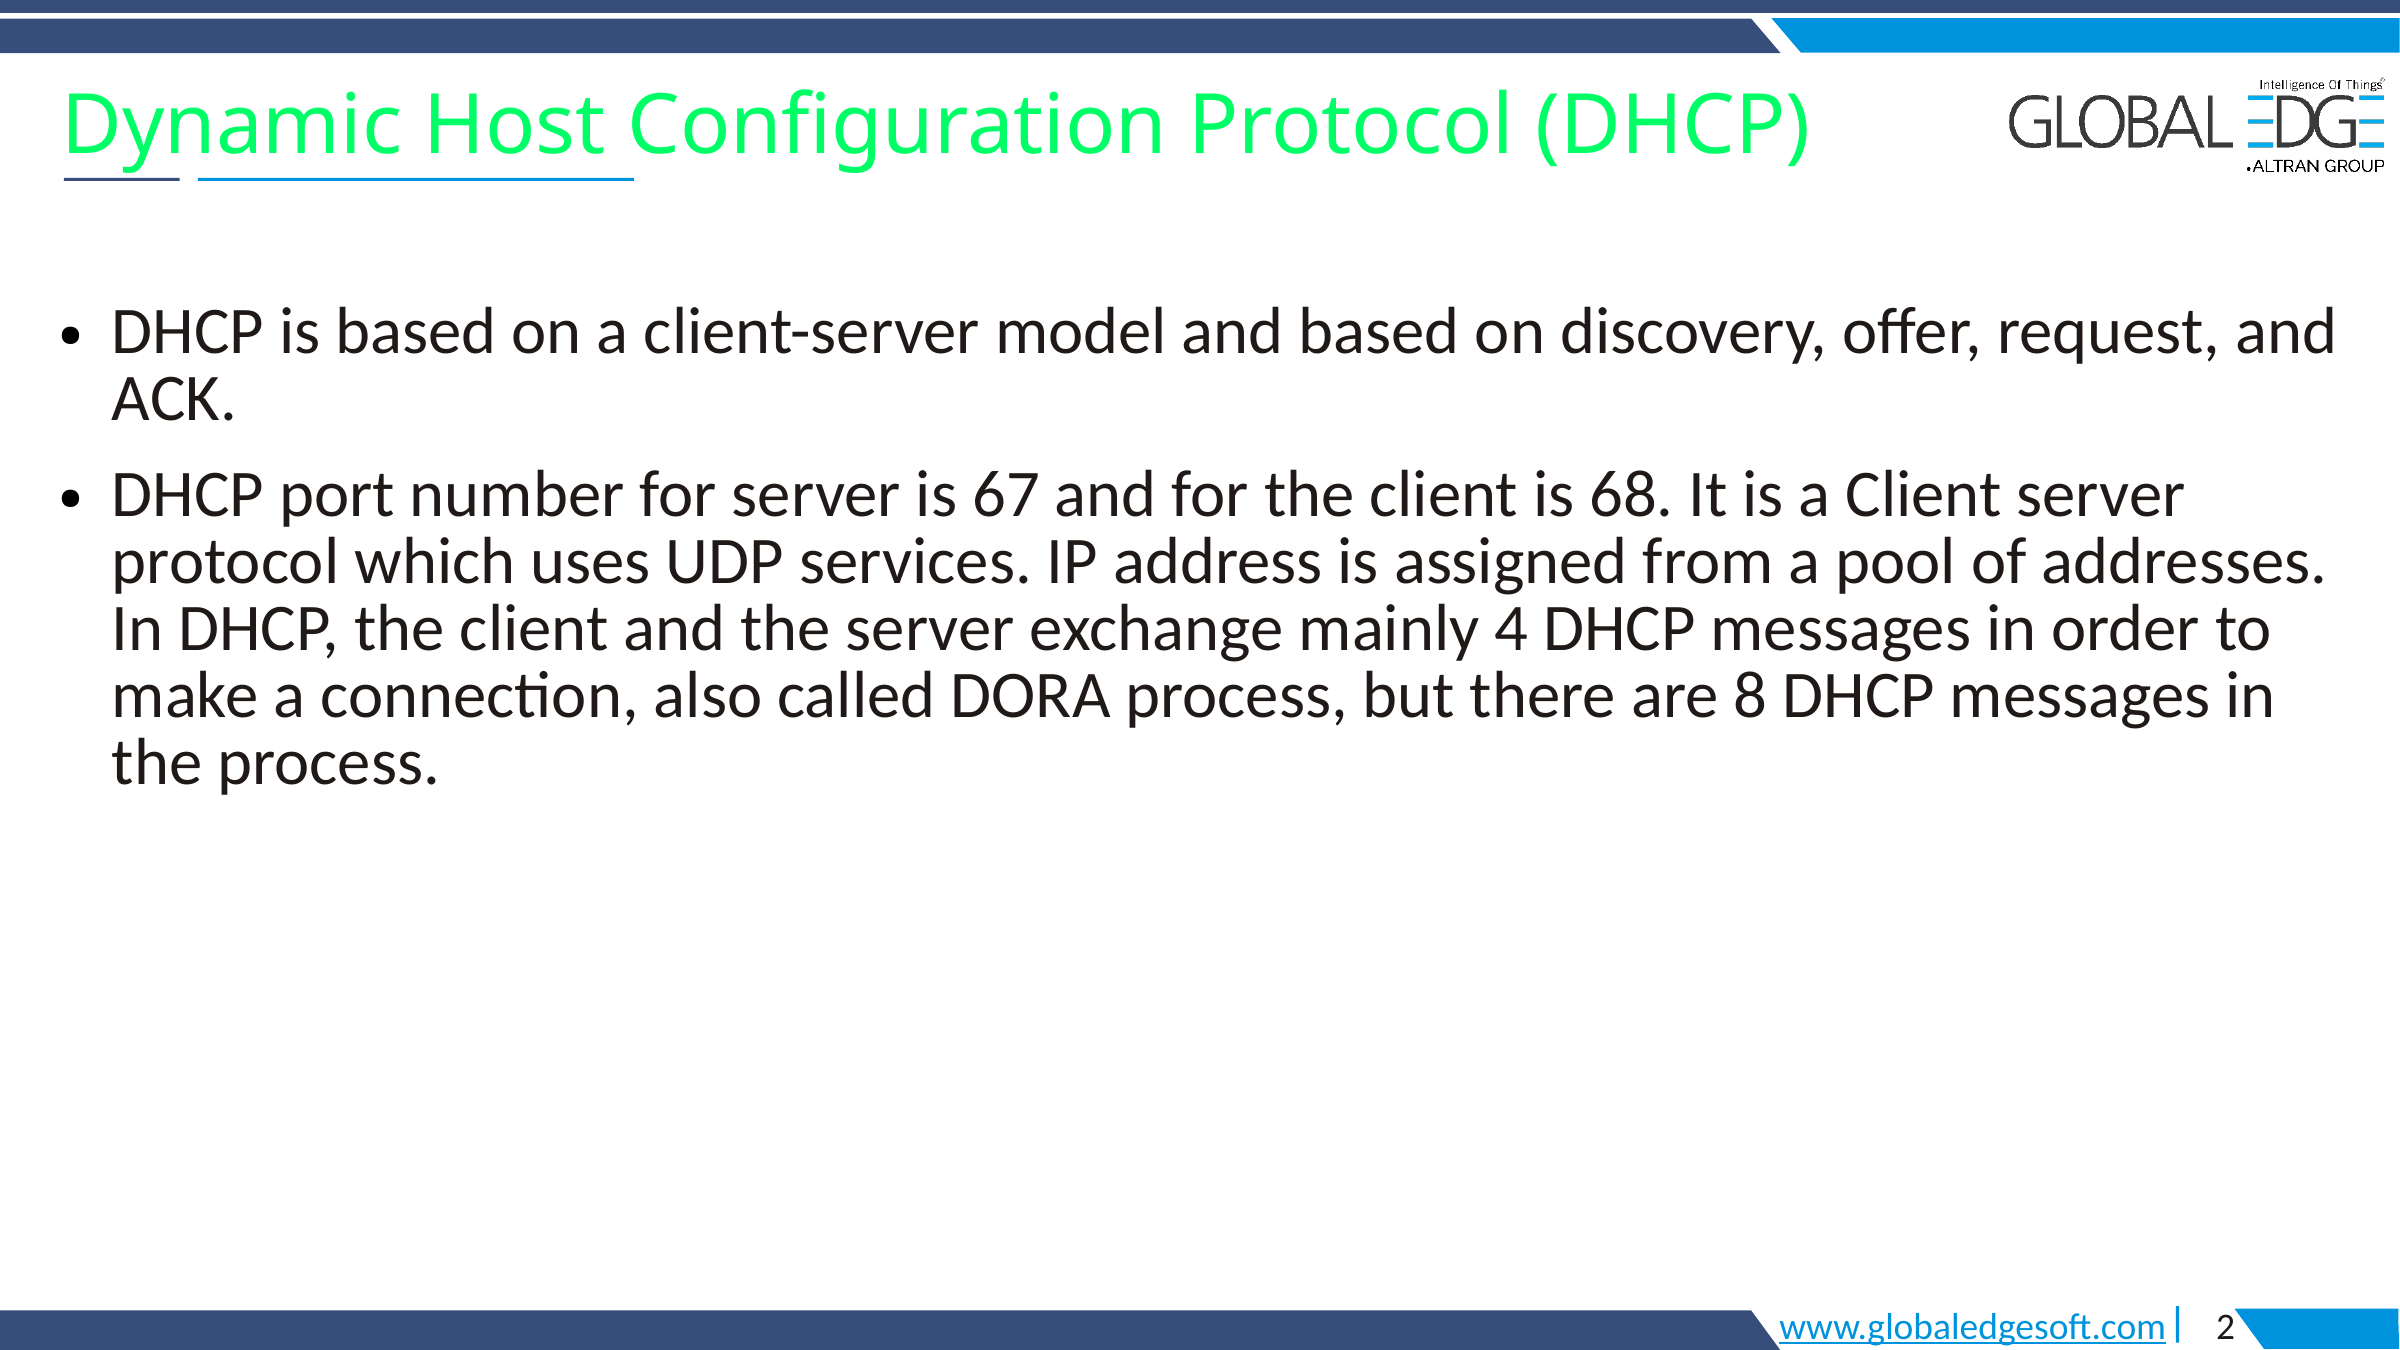

# Dynamic Host Configuration Protocol (DHCP)
DHCP is based on a client-server model and based on discovery, offer, request, and ACK.
DHCP port number for server is 67 and for the client is 68. It is a Client server protocol which uses UDP services. IP address is assigned from a pool of addresses. In DHCP, the client and the server exchange mainly 4 DHCP messages in order to make a connection, also called DORA process, but there are 8 DHCP messages in the process.